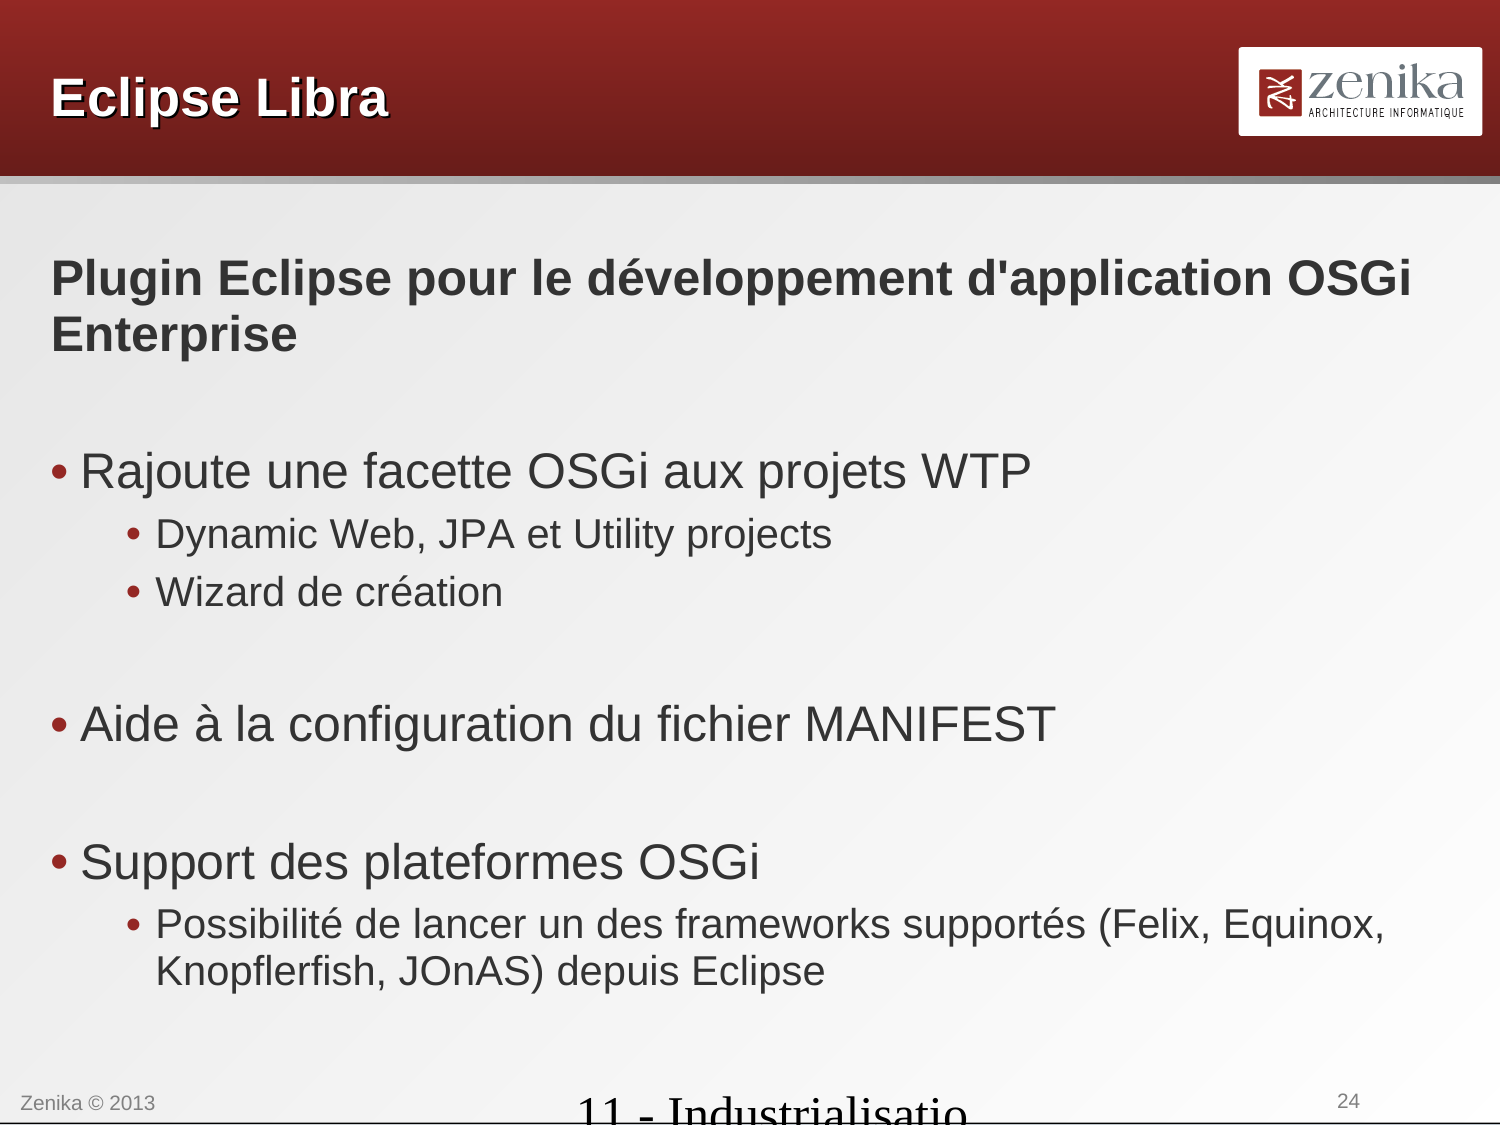

# Eclipse Libra
Plugin Eclipse pour le développement d'application OSGi Enterprise
Rajoute une facette OSGi aux projets WTP
Dynamic Web, JPA et Utility projects
Wizard de création
Aide à la configuration du fichier MANIFEST
Support des plateformes OSGi
Possibilité de lancer un des frameworks supportés (Felix, Equinox, Knopflerfish, JOnAS) depuis Eclipse